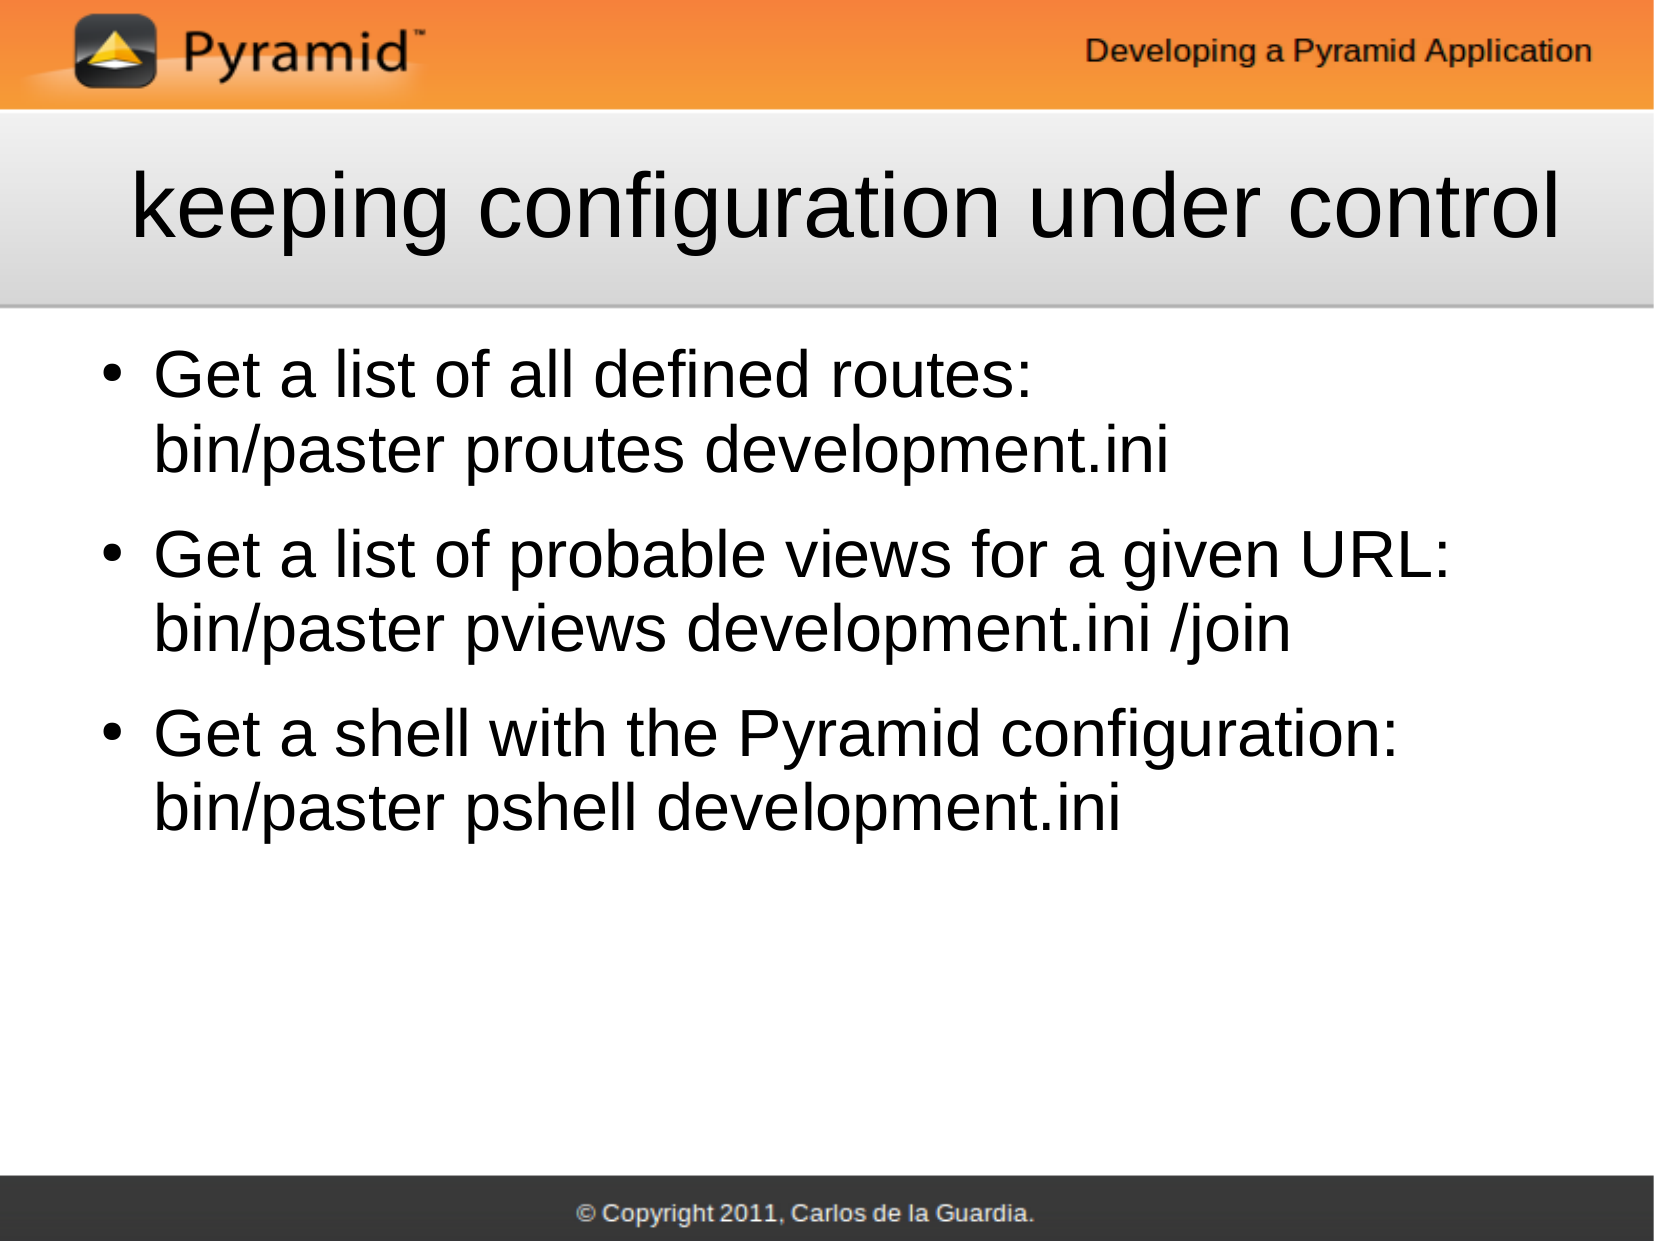

# keeping configuration under control
Get a list of all defined routes:
bin/paster proutes development.ini
Get a list of probable views for a given URL:
bin/paster pviews development.ini /join
Get a shell with the Pyramid configuration:
bin/paster pshell development.ini